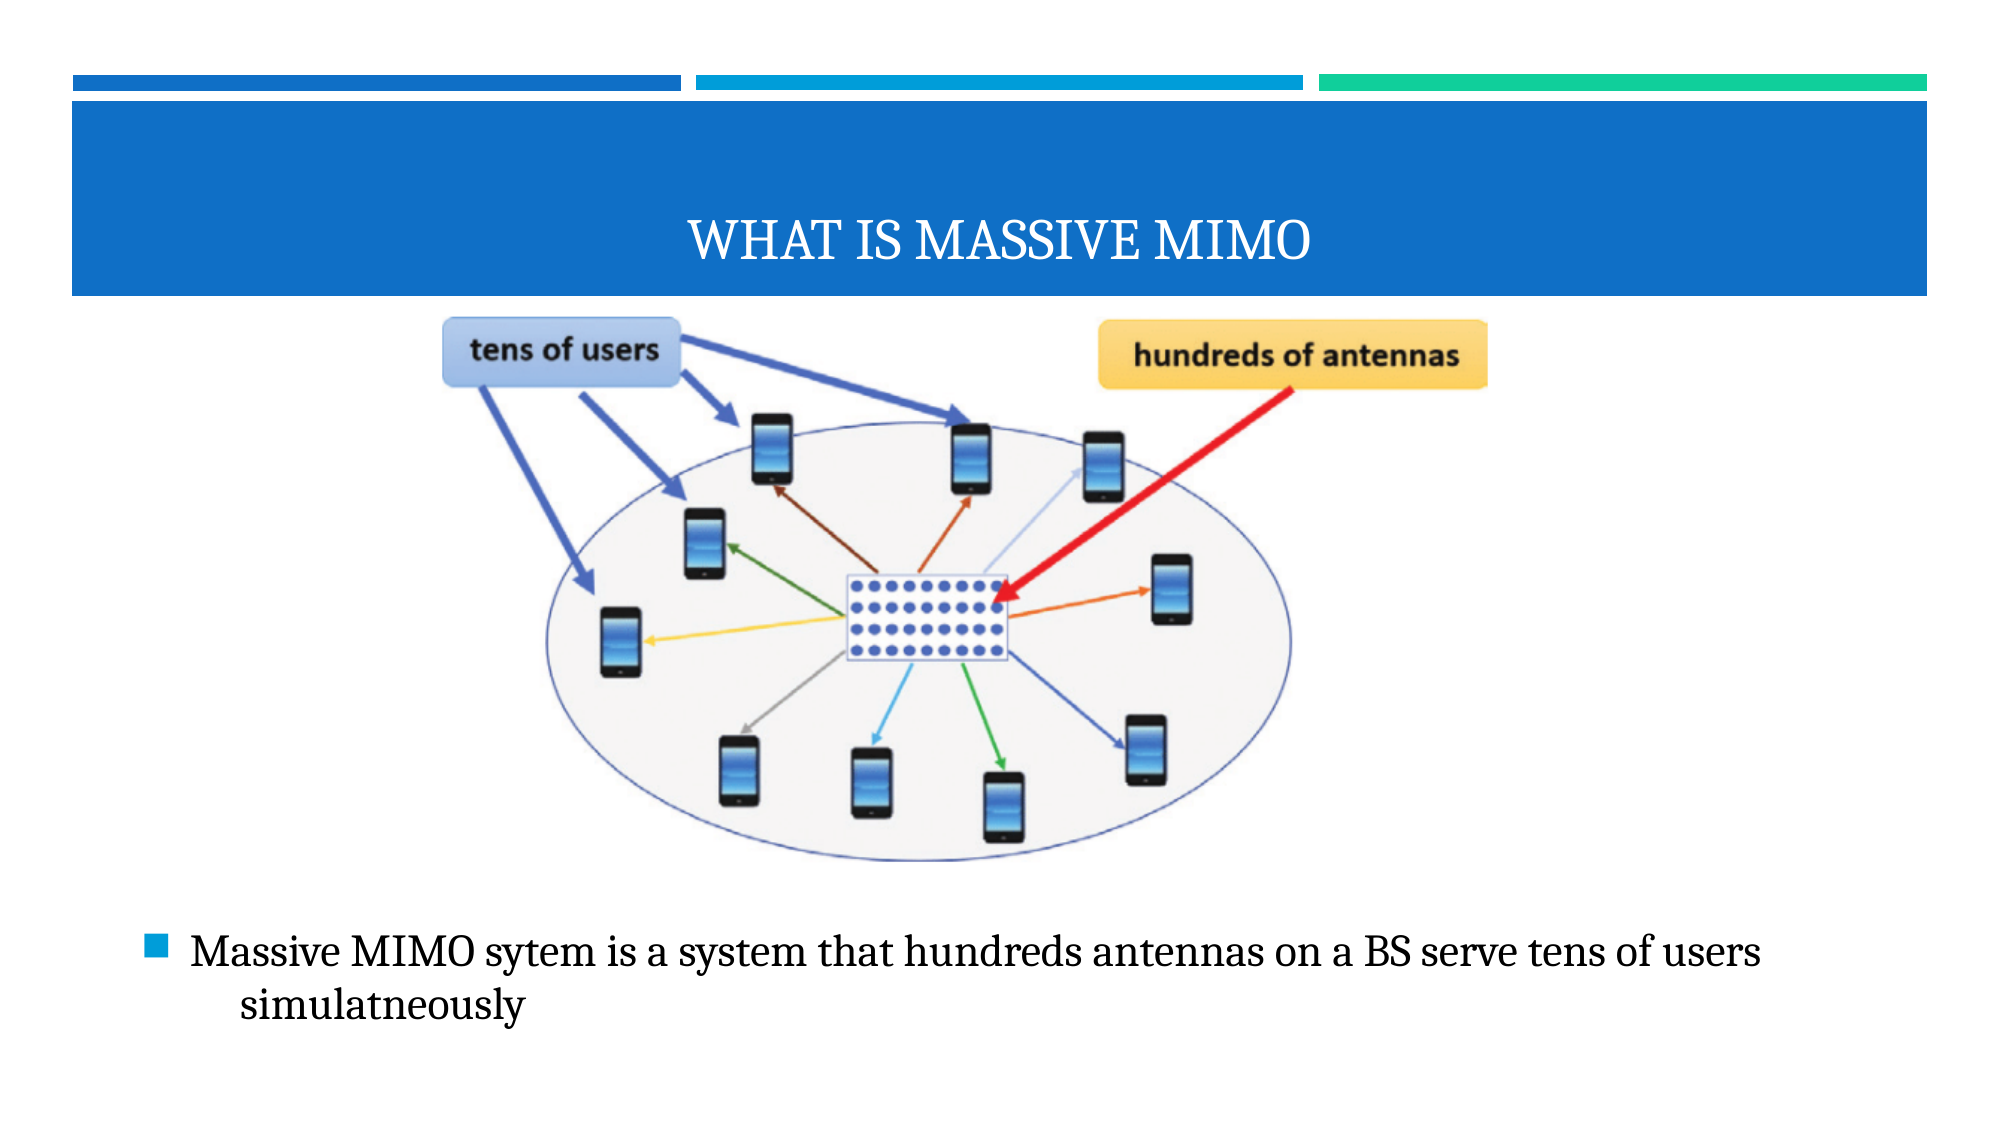

# What is massive mimo
Massive MIMO sytem is a system that hundreds antennas on a BS serve tens of users simulatneously